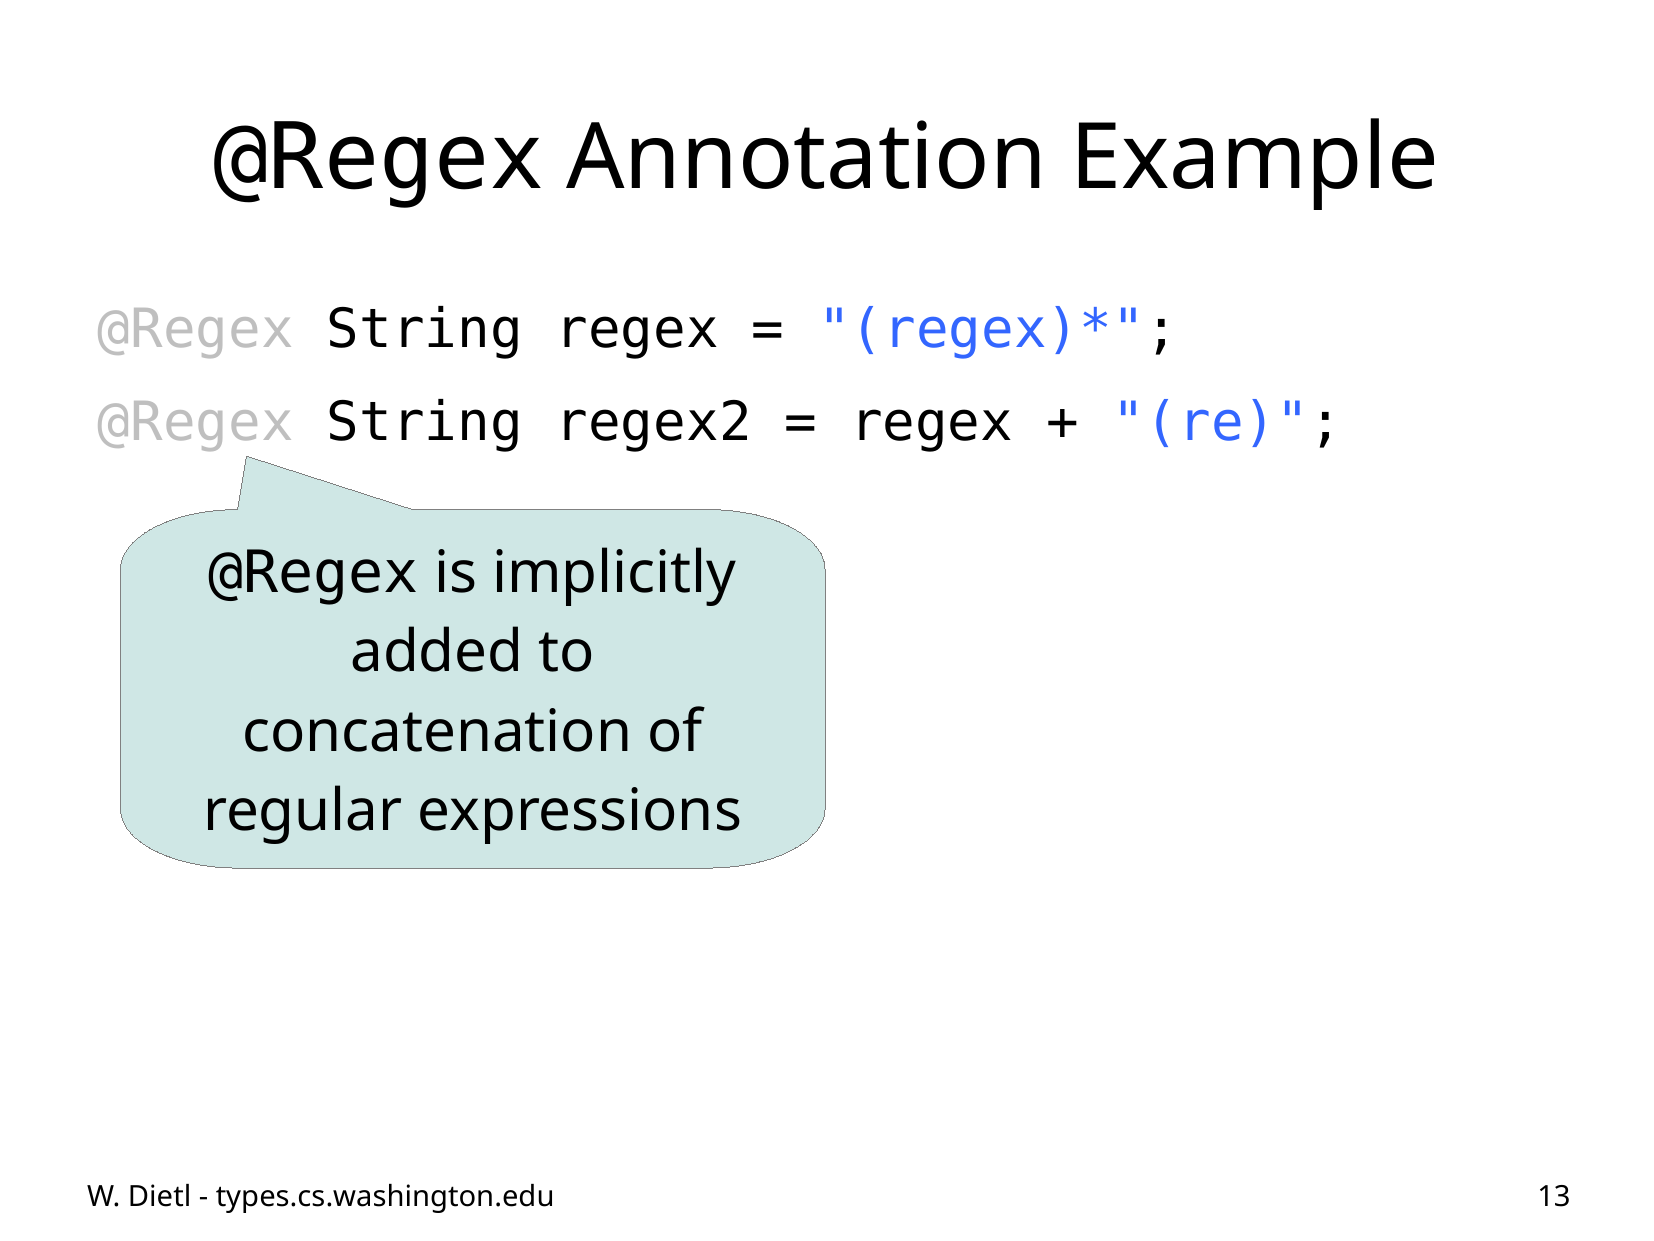

# @Regex Annotation Example
@Regex String regex = "(regex)*";
@Regex String regex2 = regex + "(re)";
@Regex is implicitly added to concatenation of regular expressions
W. Dietl - types.cs.washington.edu
13